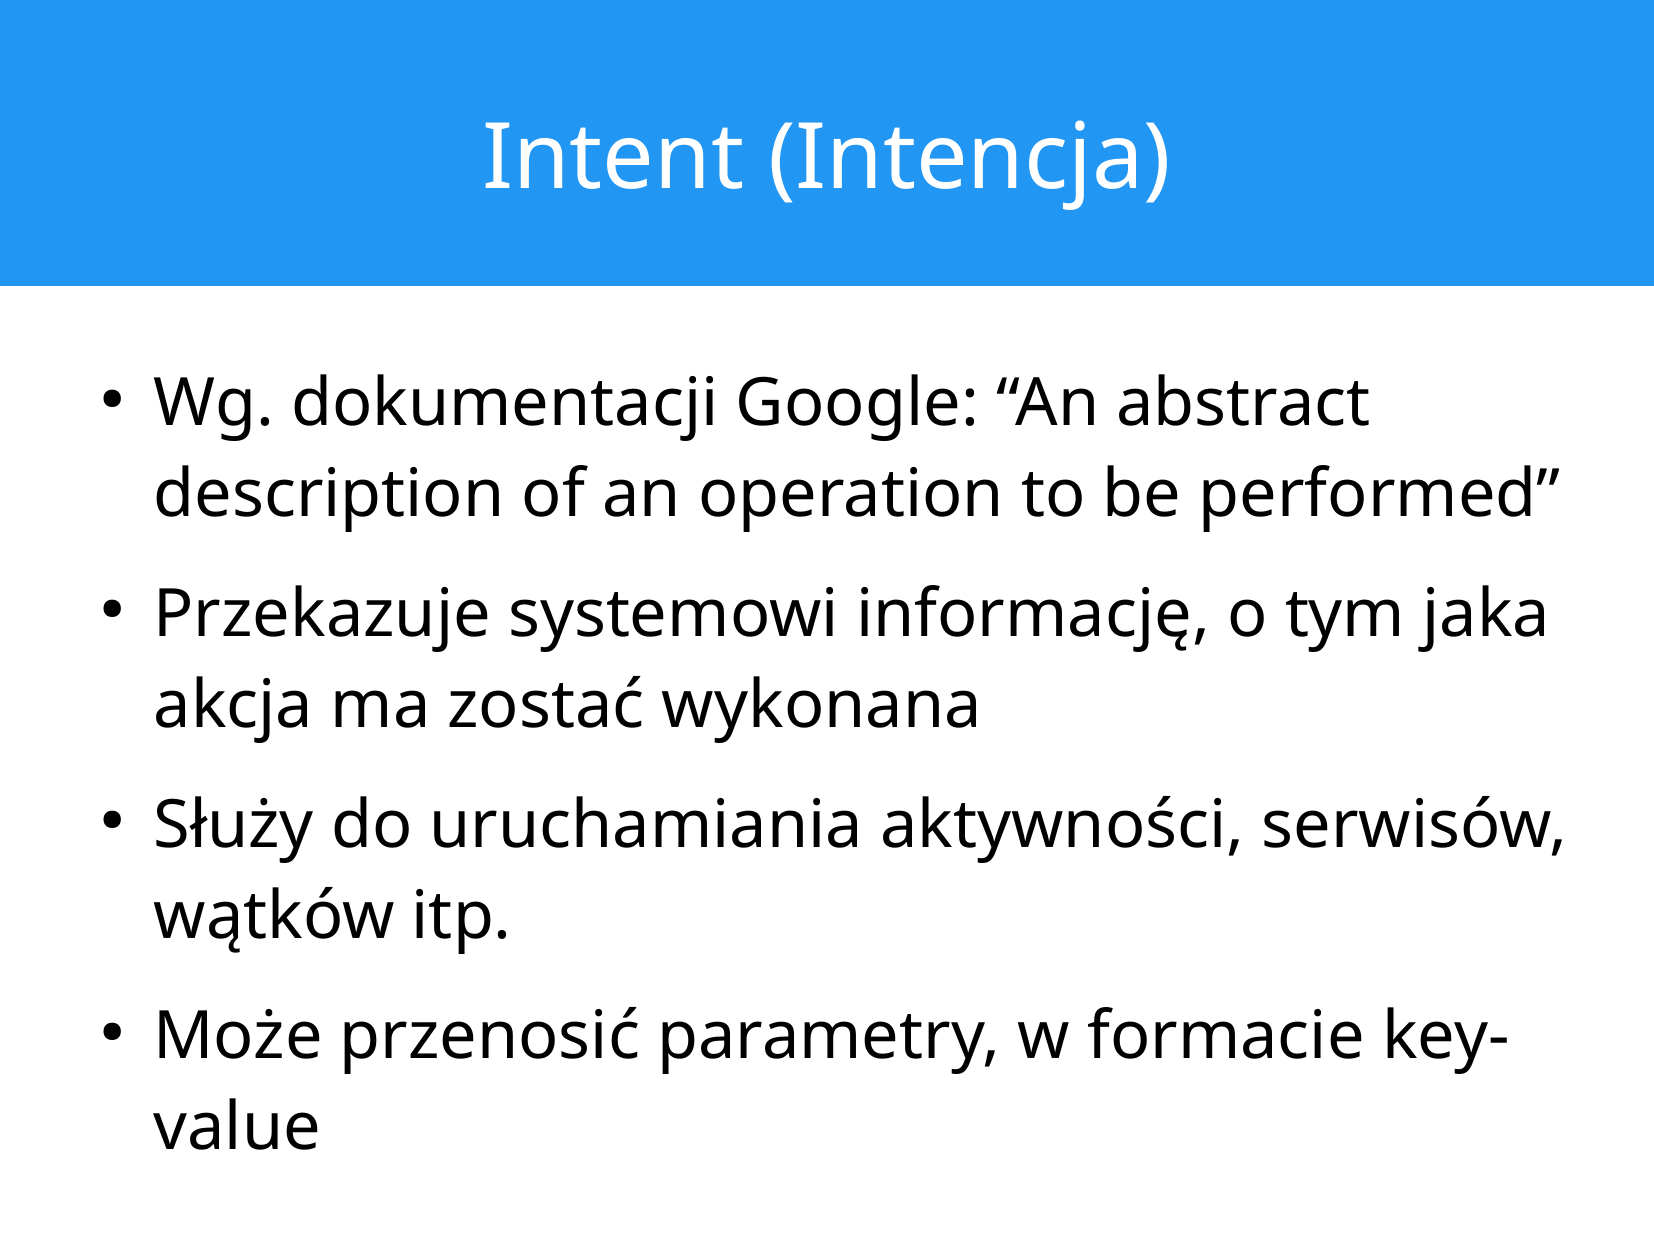

# Intent (Intencja)
Wg. dokumentacji Google: “An abstract description of an operation to be performed”
Przekazuje systemowi informację, o tym jaka akcja ma zostać wykonana
Służy do uruchamiania aktywności, serwisów, wątków itp.
Może przenosić parametry, w formacie key-value